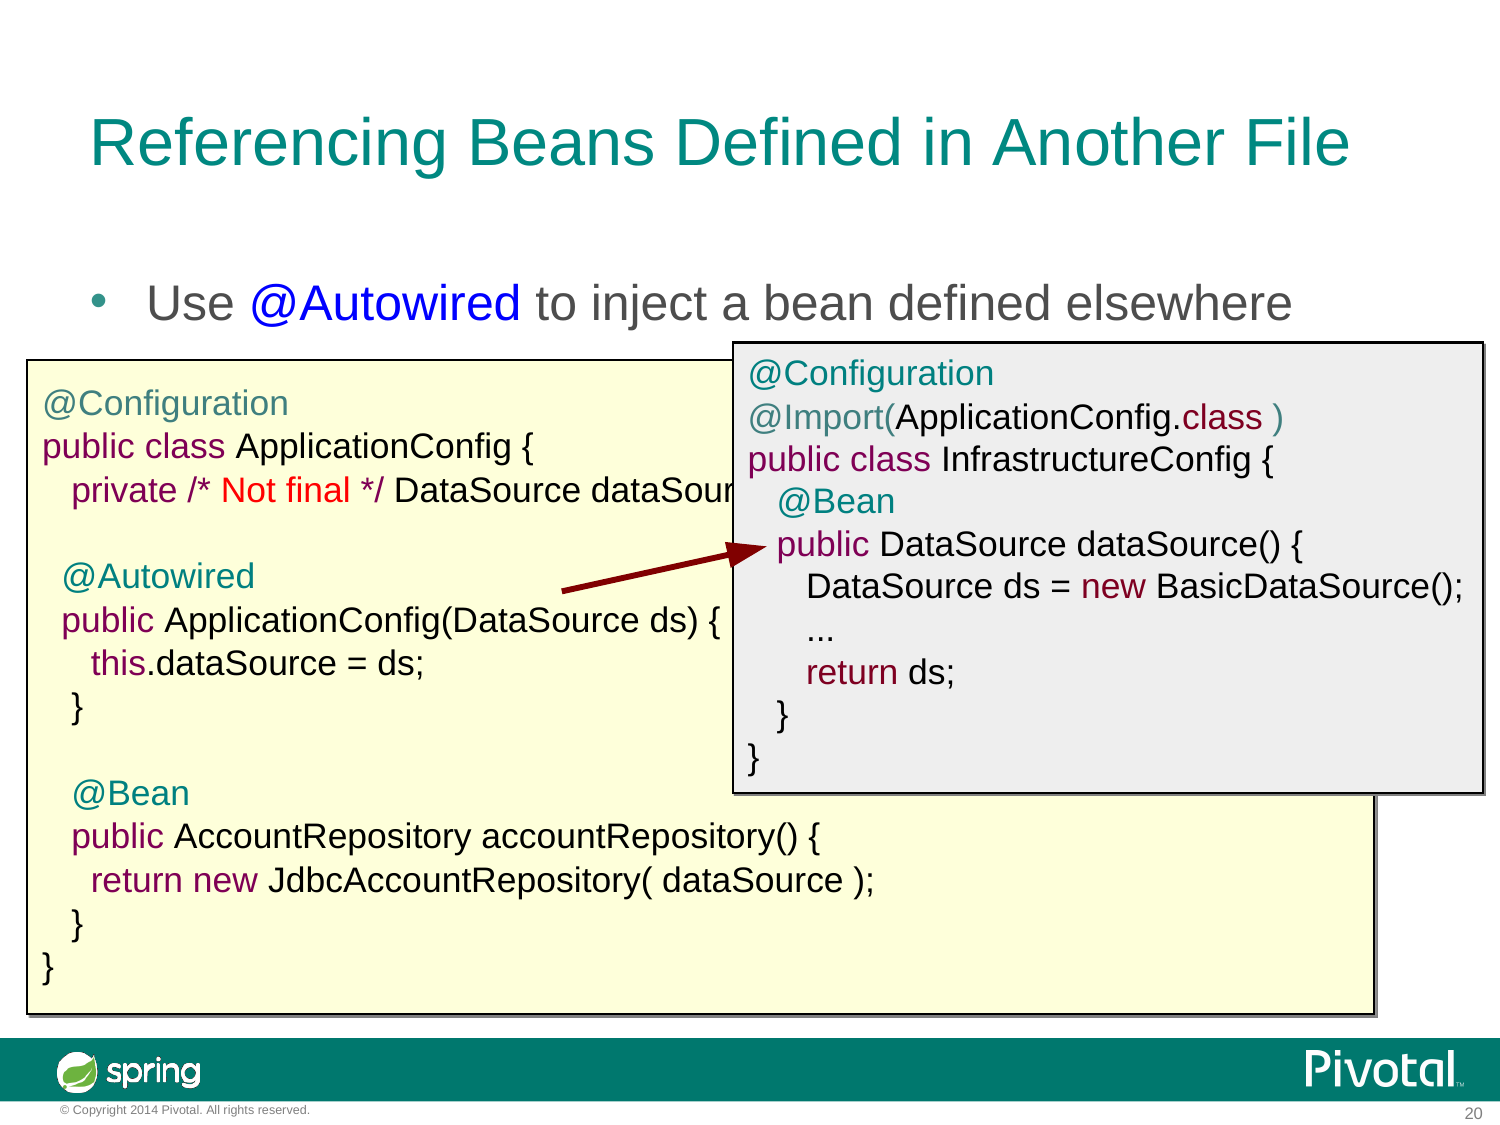

# Referencing Beans Defined in Another File
Use @Autowired to inject a bean defined elsewhere
@Configuration
@Import(ApplicationConfig.class )
public class InfrastructureConfig {
 @Bean
 public DataSource dataSource() {
 DataSource ds = new BasicDataSource();
 ...
 return ds;
 }
}
@Configuration
public class ApplicationConfig {
 private /* Not final */ DataSource dataSource;
 @Autowired
 public ApplicationConfig(DataSource ds) {
 this.dataSource = ds;
 }
 @Bean
 public AccountRepository accountRepository() {
 return new JdbcAccountRepository( dataSource );
 }
}